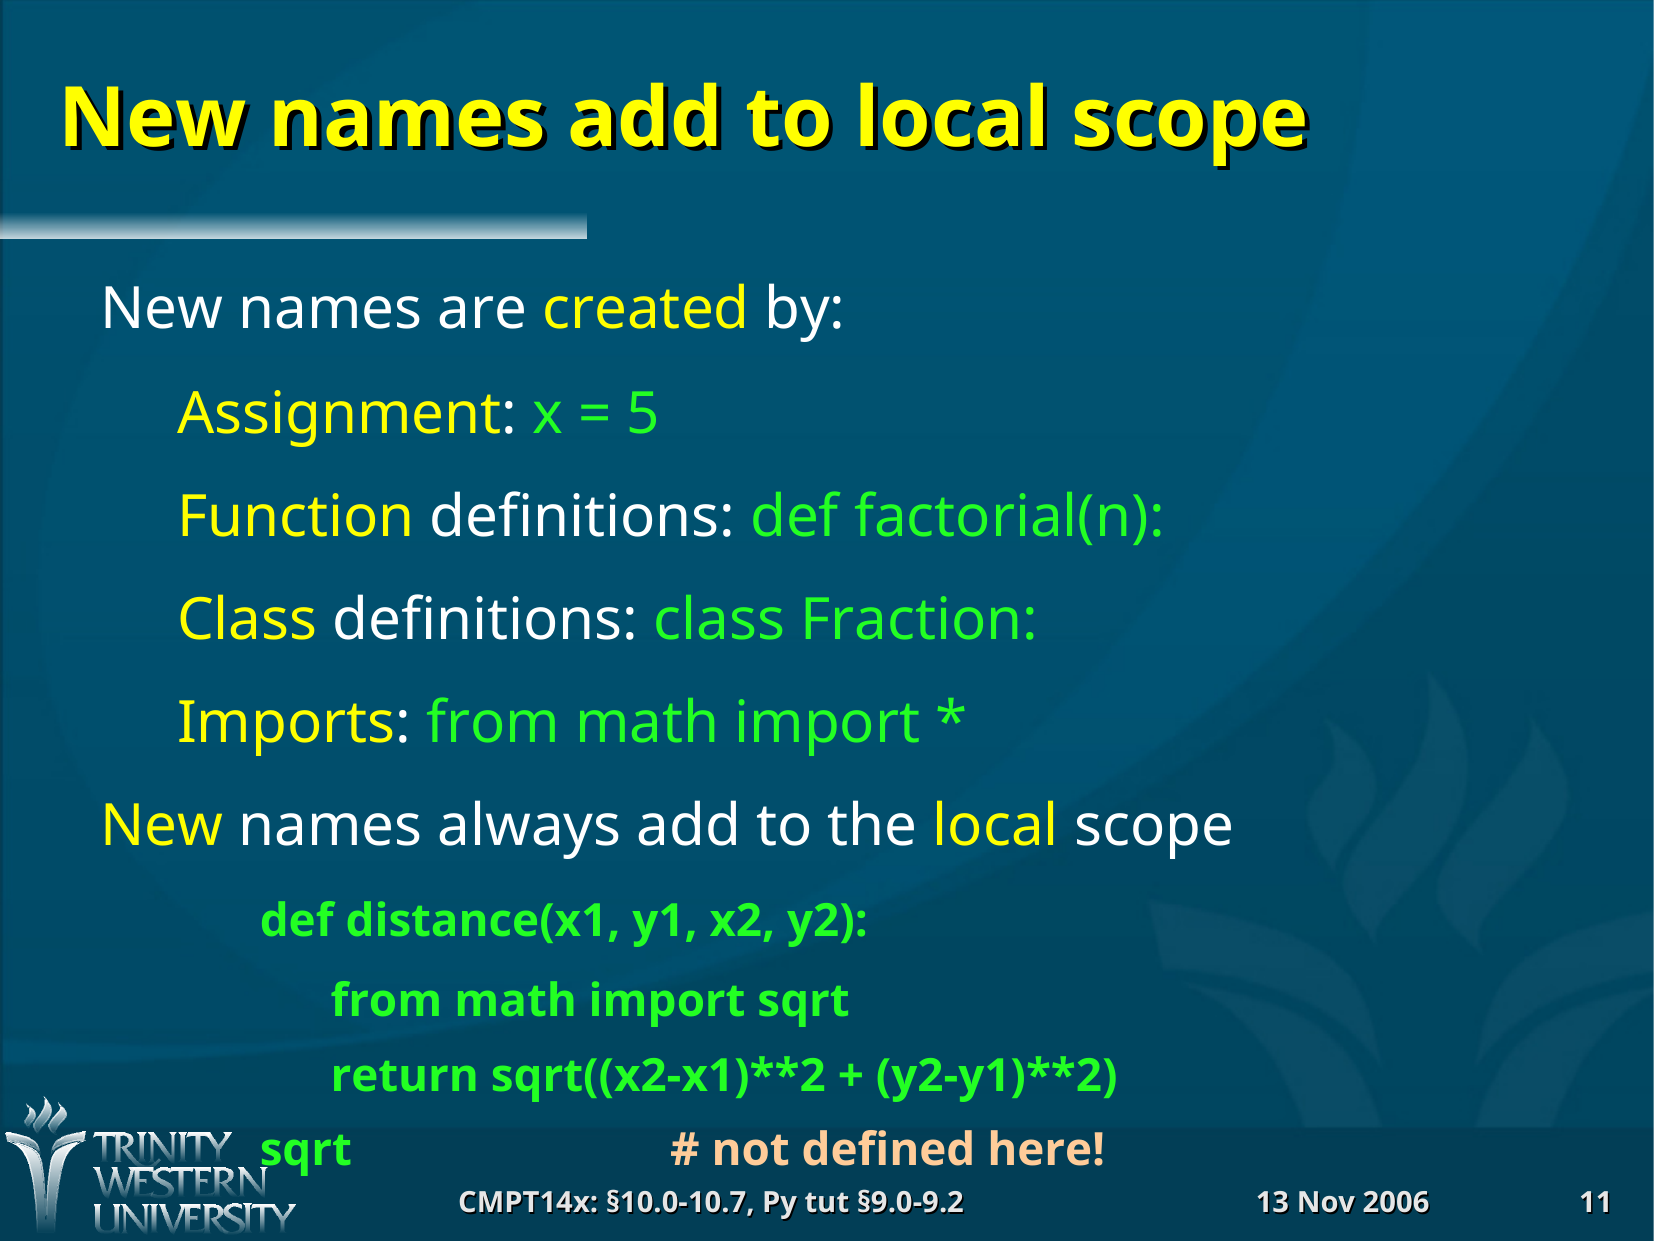

# New names add to local scope
New names are created by:
Assignment: x = 5
Function definitions: def factorial(n):
Class definitions: class Fraction:
Imports: from math import *
New names always add to the local scope
def distance(x1, y1, x2, y2):
from math import sqrt
return sqrt((x2-x1)**2 + (y2-y1)**2)
sqrt					# not defined here!
CMPT14x: §10.0-10.7, Py tut §9.0-9.2
13 Nov 2006
11